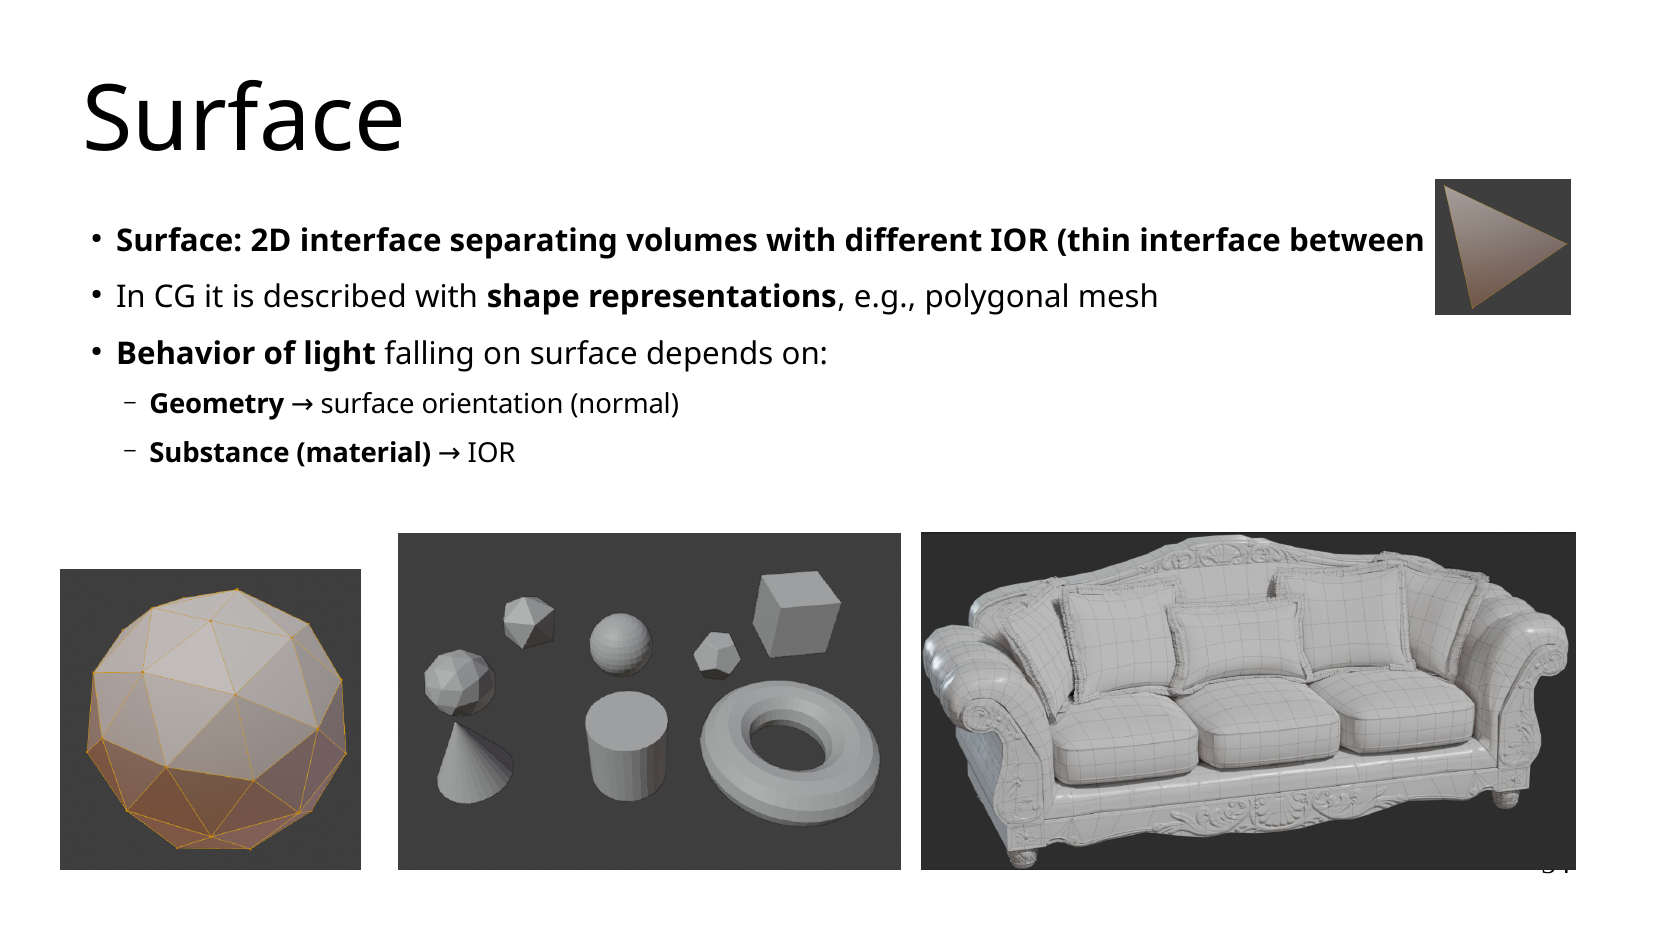

# Surface
Surface: 2D interface separating volumes with different IOR (thin interface between media)
In CG it is described with shape representations, e.g., polygonal mesh
Behavior of light falling on surface depends on:
Geometry → surface orientation (normal)
Substance (material) → IOR
34